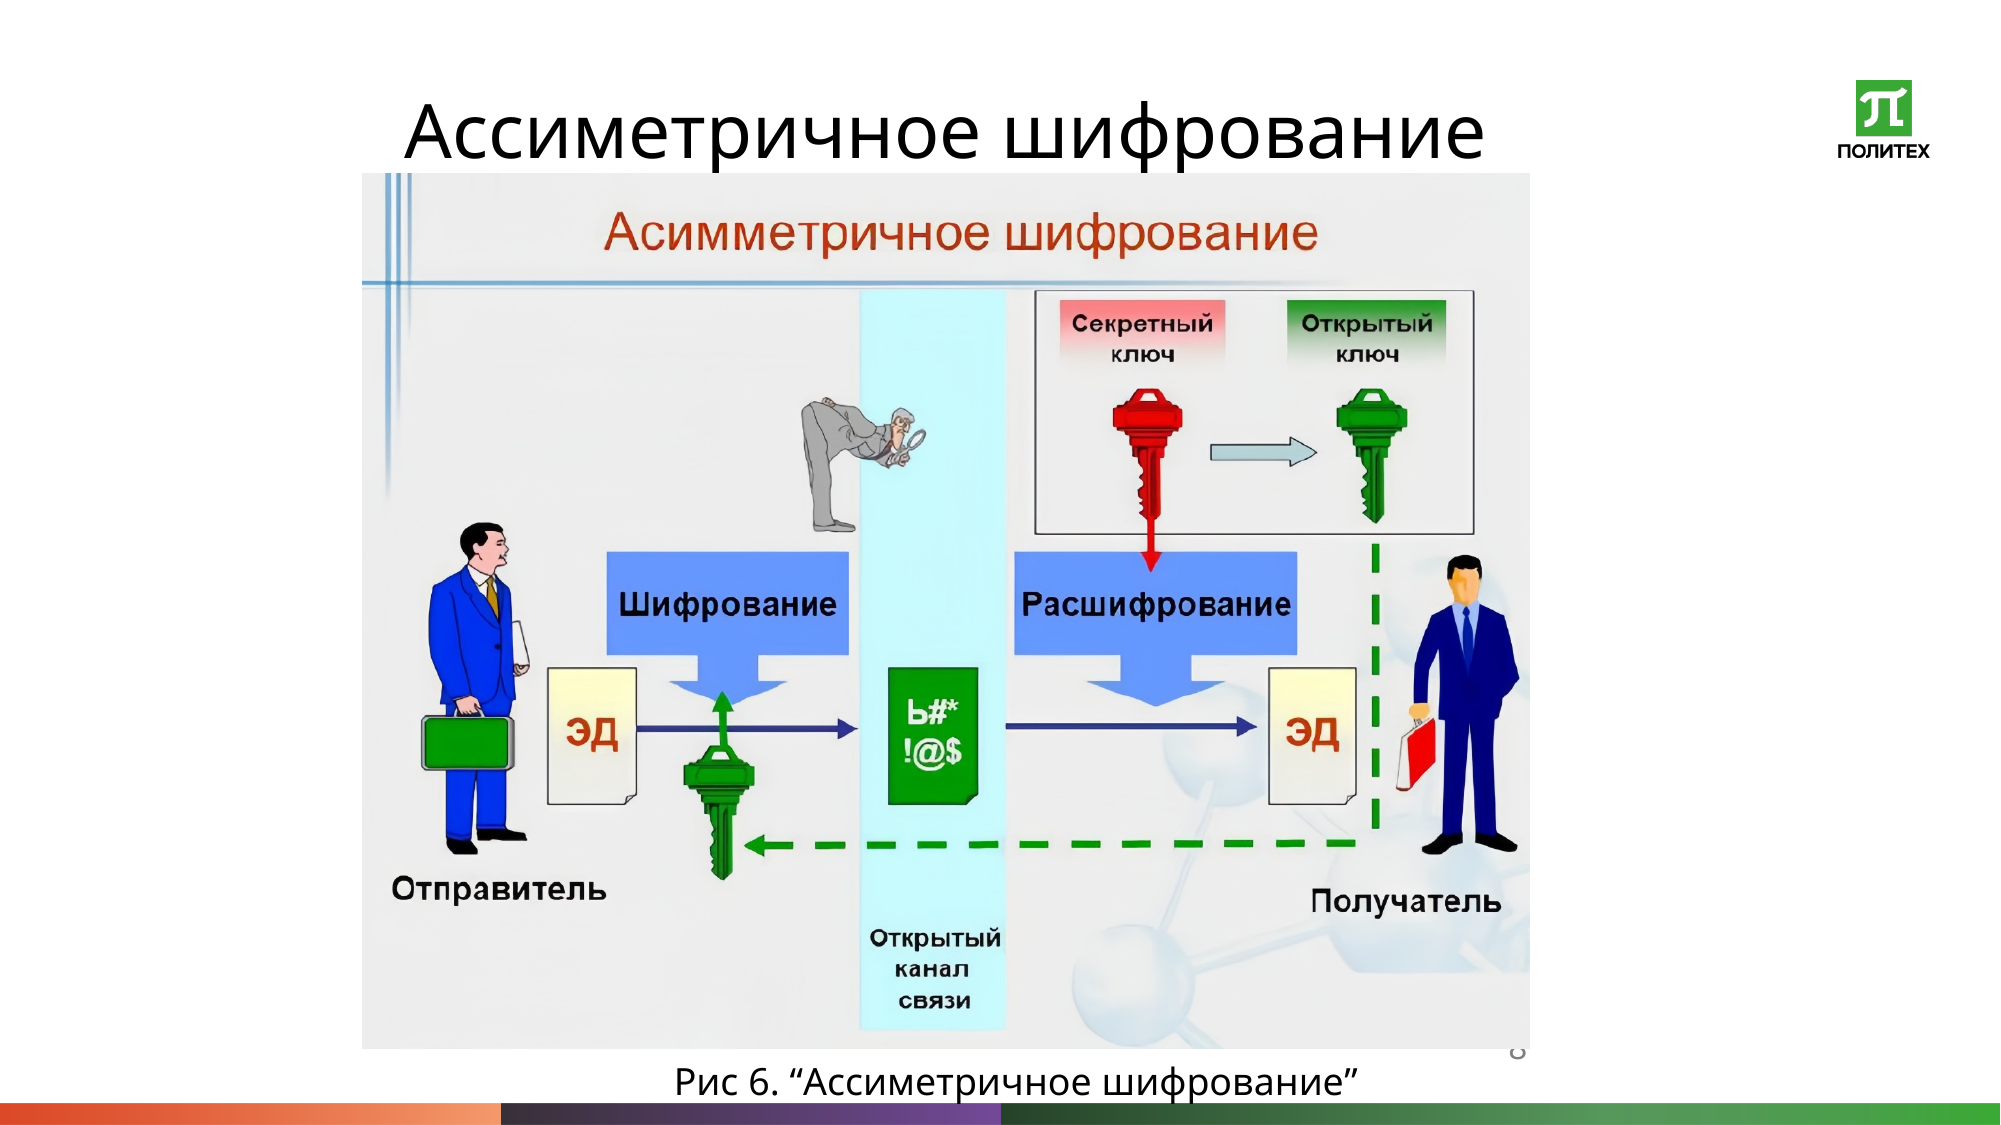

# Ассиметричное шифрование
Рис 6. “Ассиметричное шифрование”